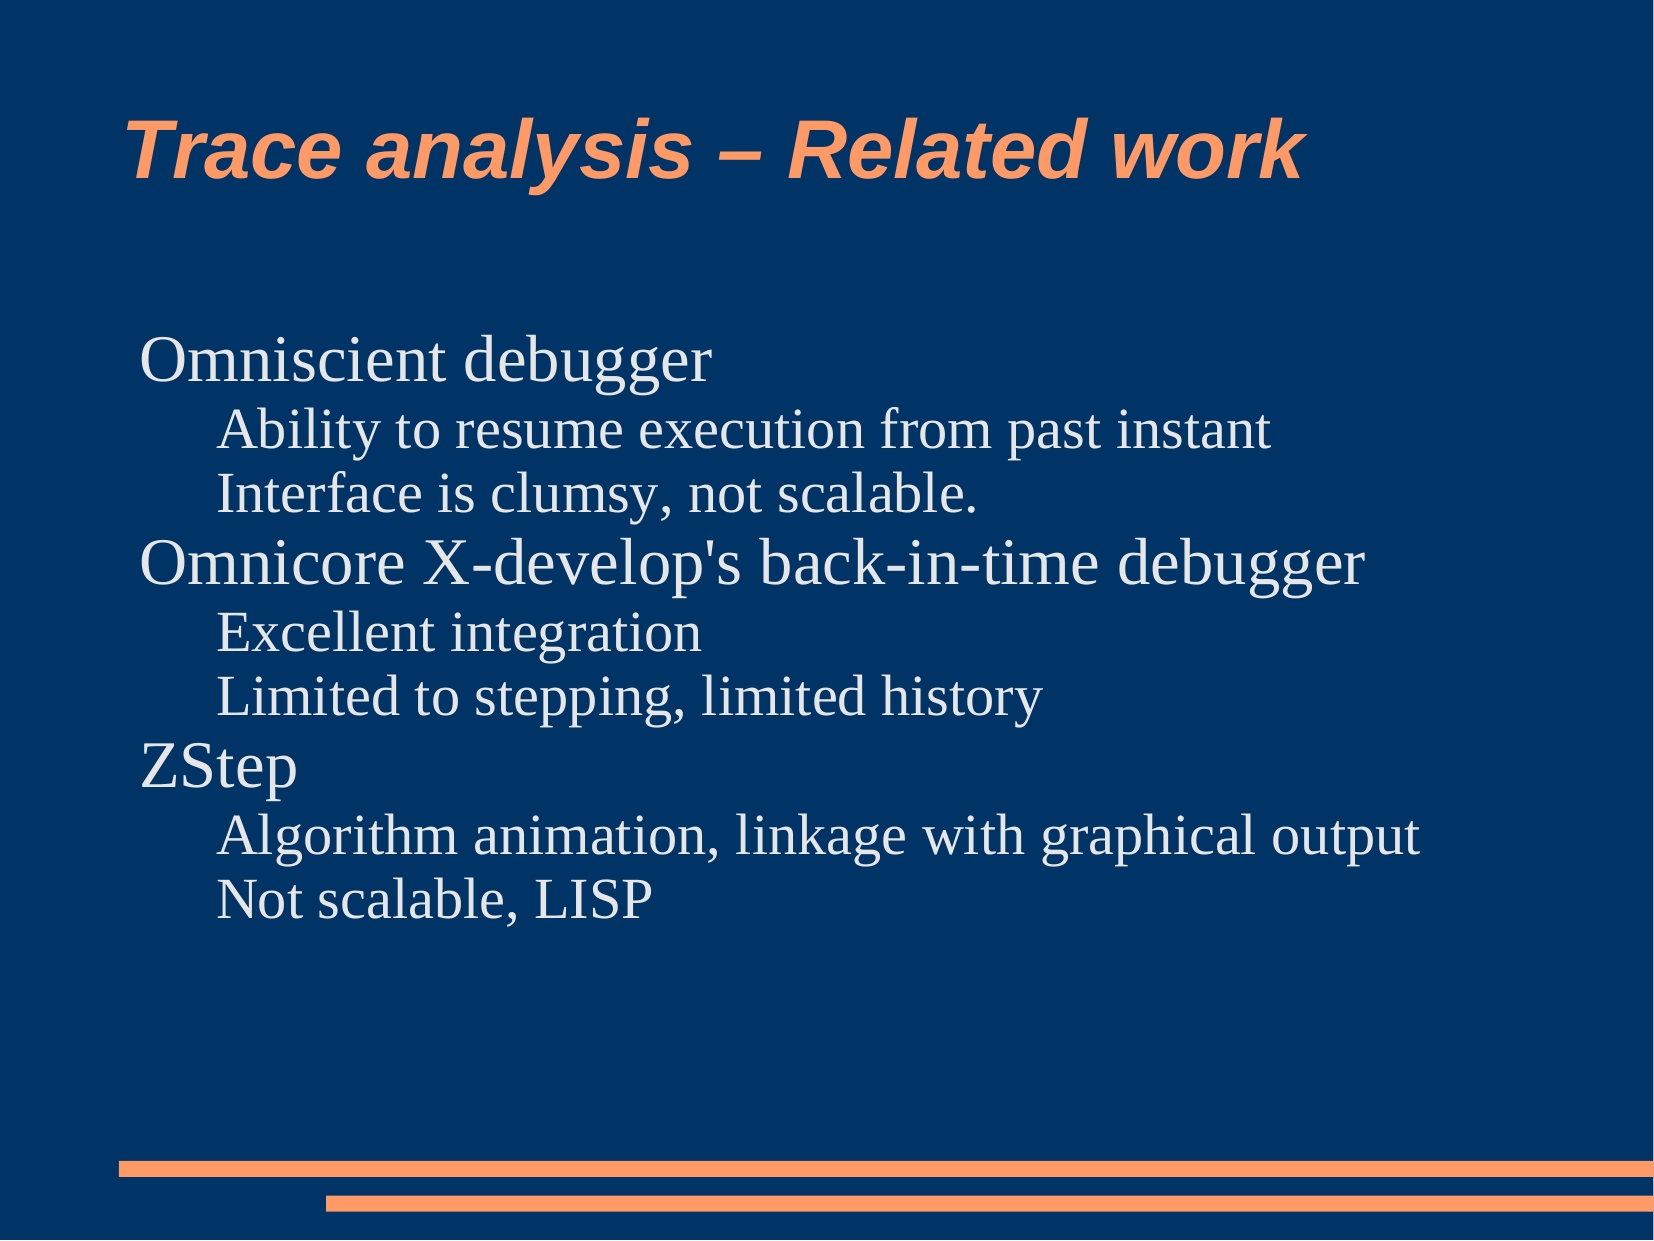

# Trace analysis – Related work
Omniscient debugger
Ability to resume execution from past instant
Interface is clumsy, not scalable.
Omnicore X-develop's back-in-time debugger
Excellent integration
Limited to stepping, limited history
ZStep
Algorithm animation, linkage with graphical output
Not scalable, LISP